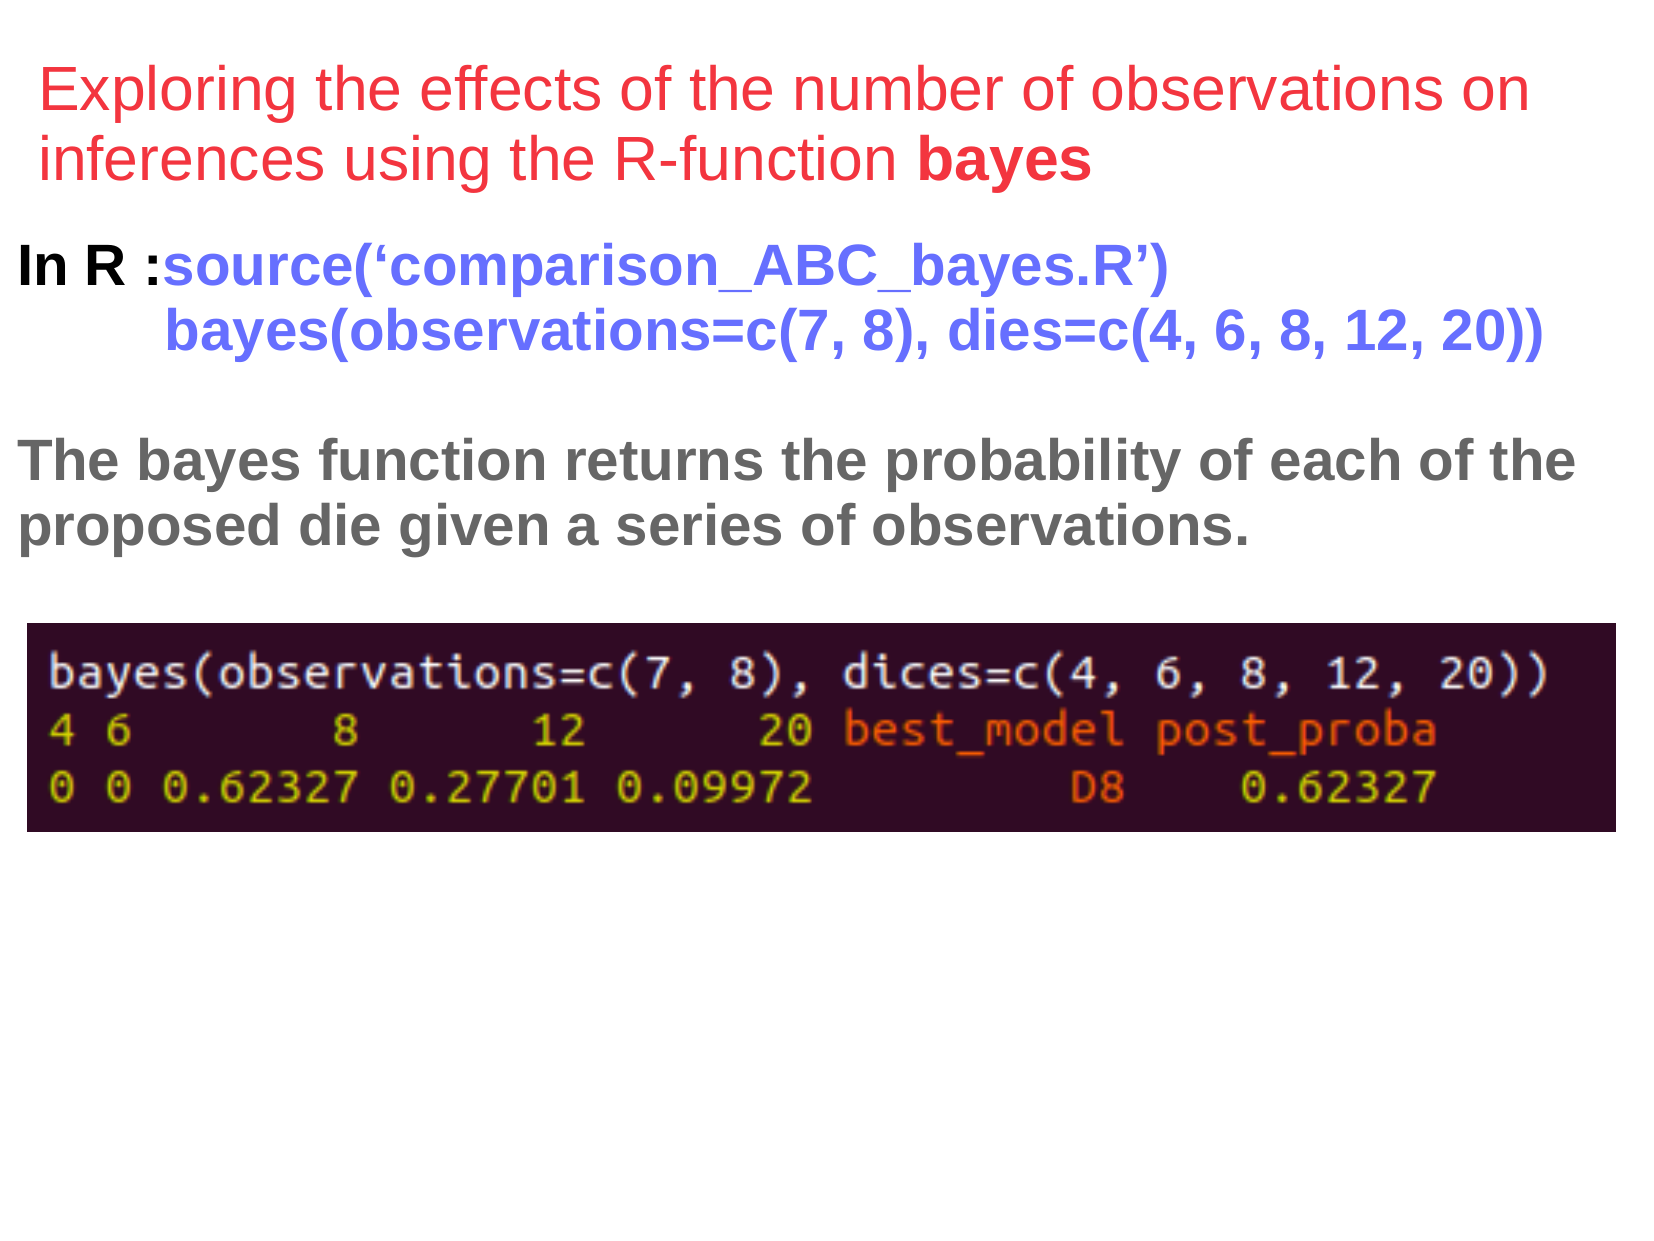

Exploring the effects of the number of observations on inferences using the R-function bayes
In R :source(‘comparison_ABC_bayes.R’)
		bayes(observations=c(7, 8), dies=c(4, 6, 8, 12, 20))
The bayes function returns the probability of each of the proposed die given a series of observations.